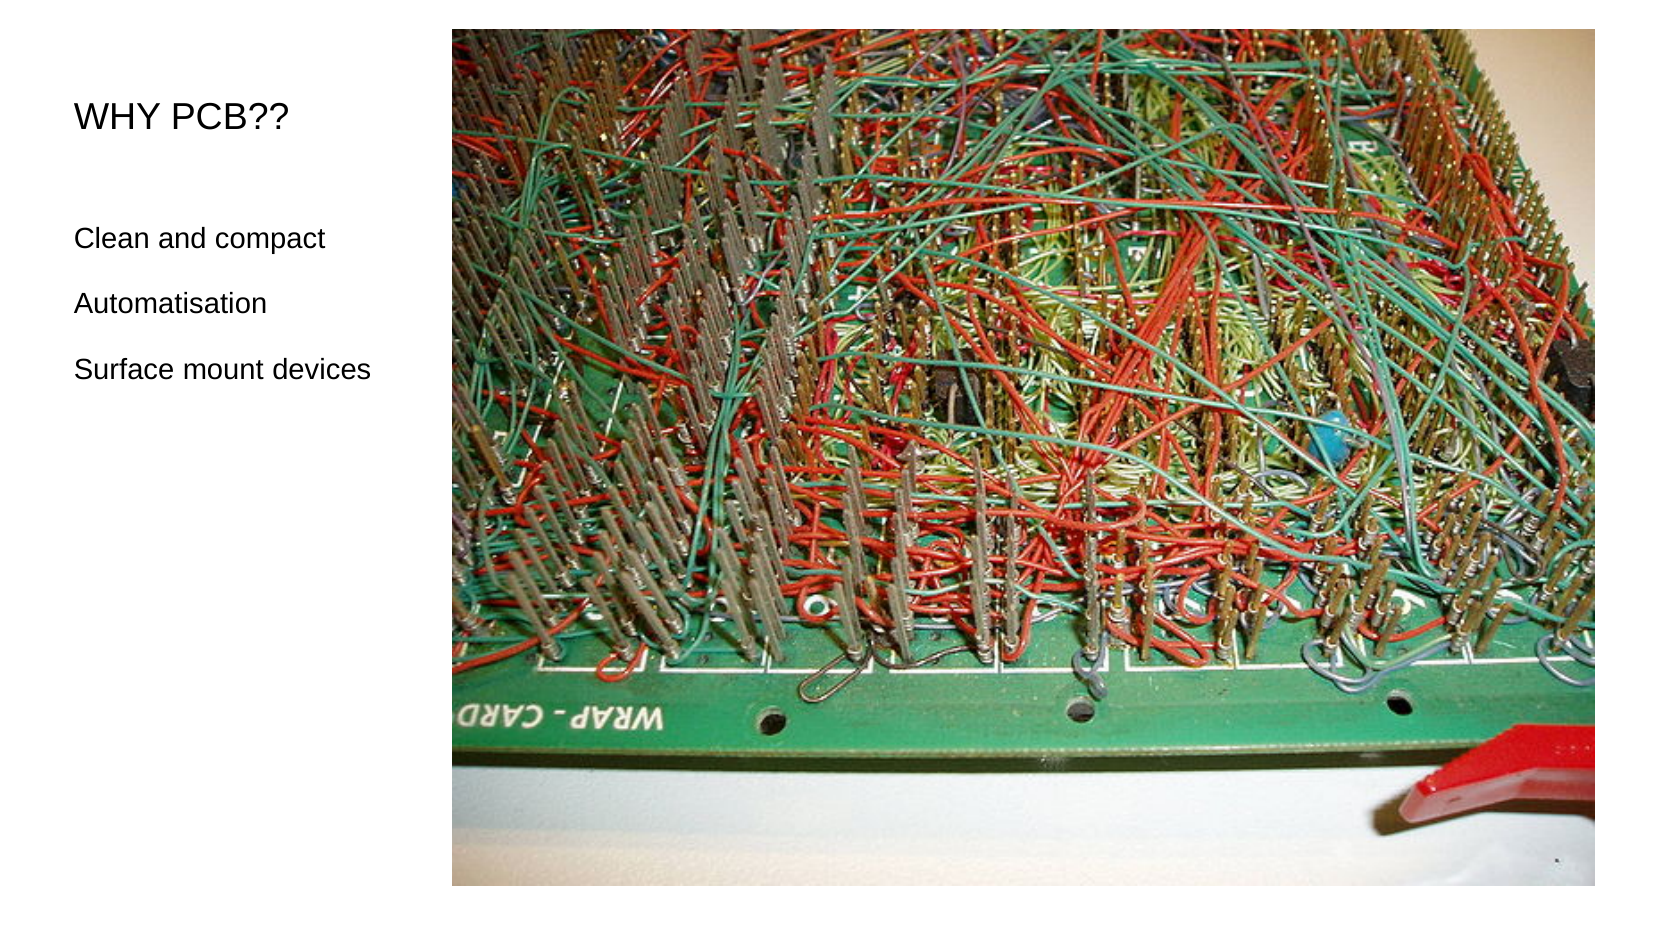

WHY PCB??
Clean and compact
Automatisation
Surface mount devices